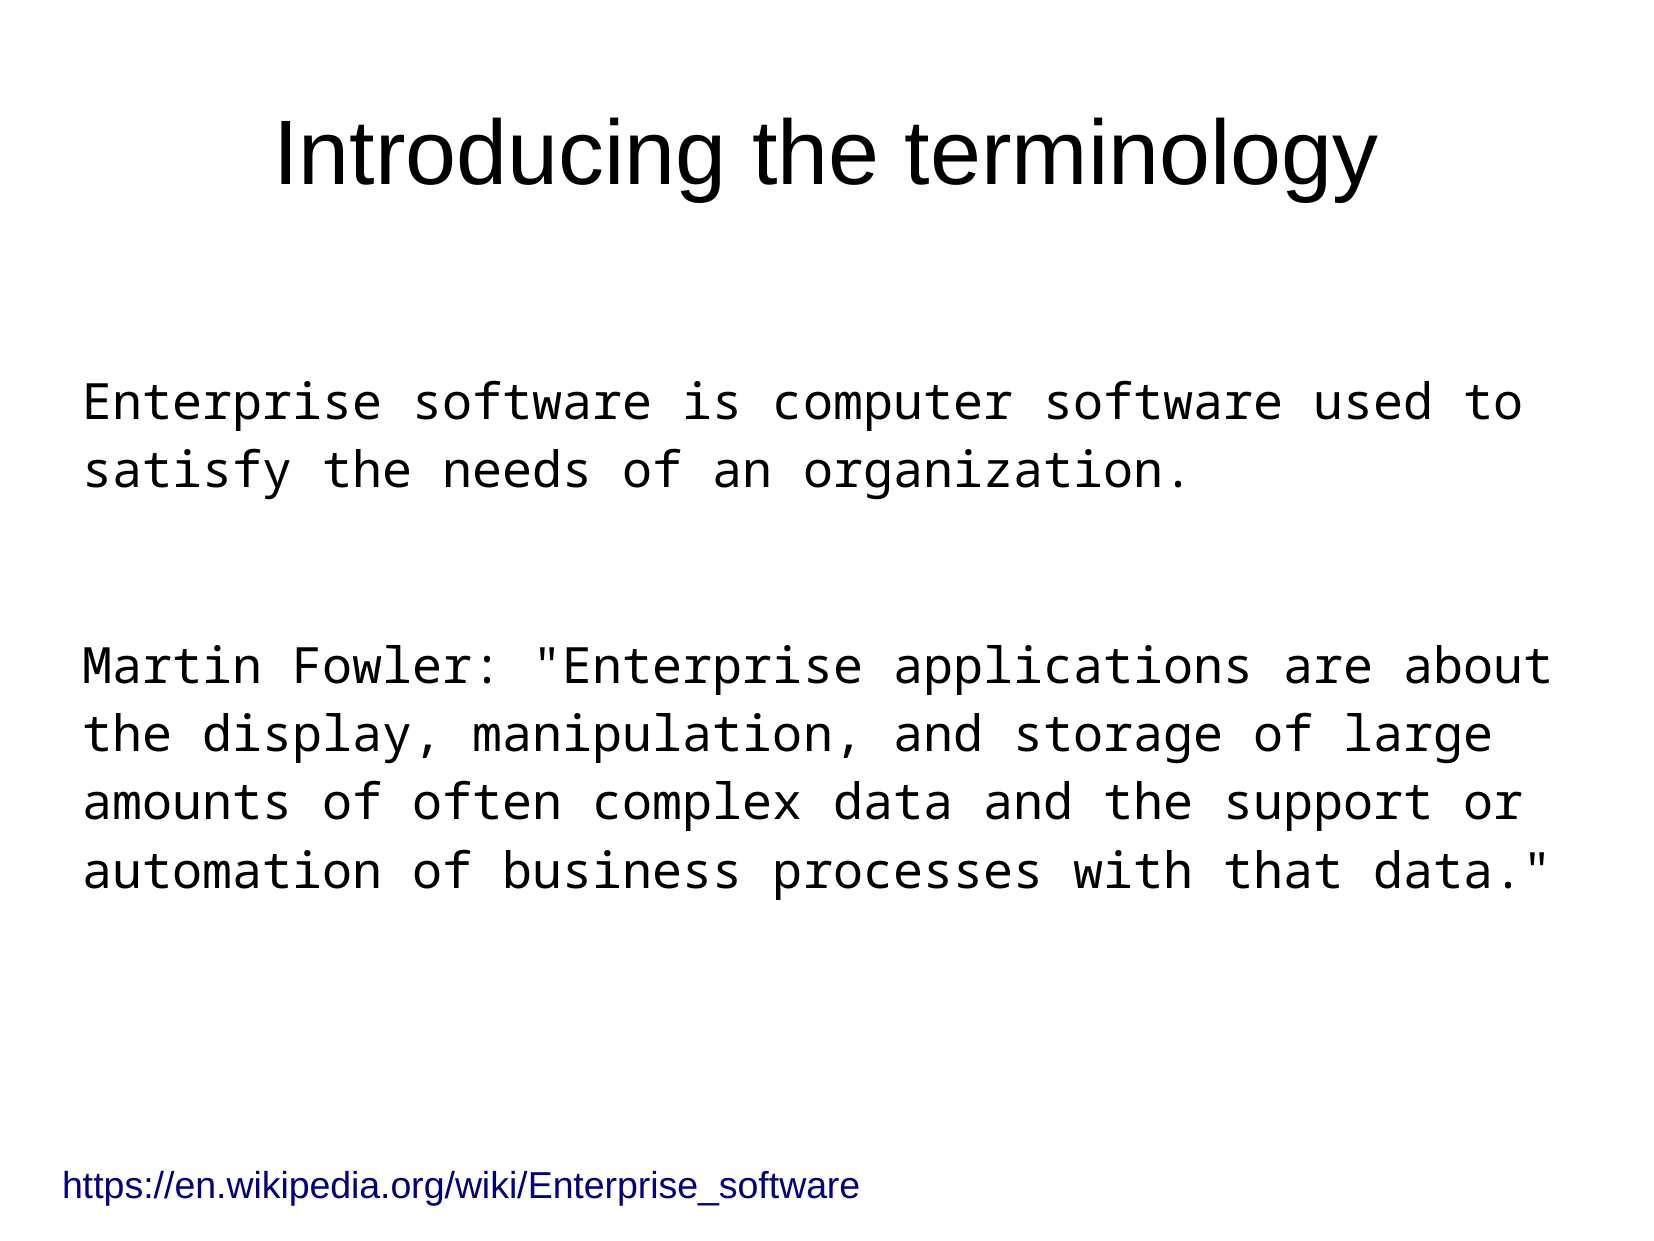

# Introducing the terminology
Enterprise software is computer software used to satisfy the needs of an organization.
Martin Fowler: "Enterprise applications are about the display, manipulation, and storage of large amounts of often complex data and the support or automation of business processes with that data."
https://en.wikipedia.org/wiki/Enterprise_software